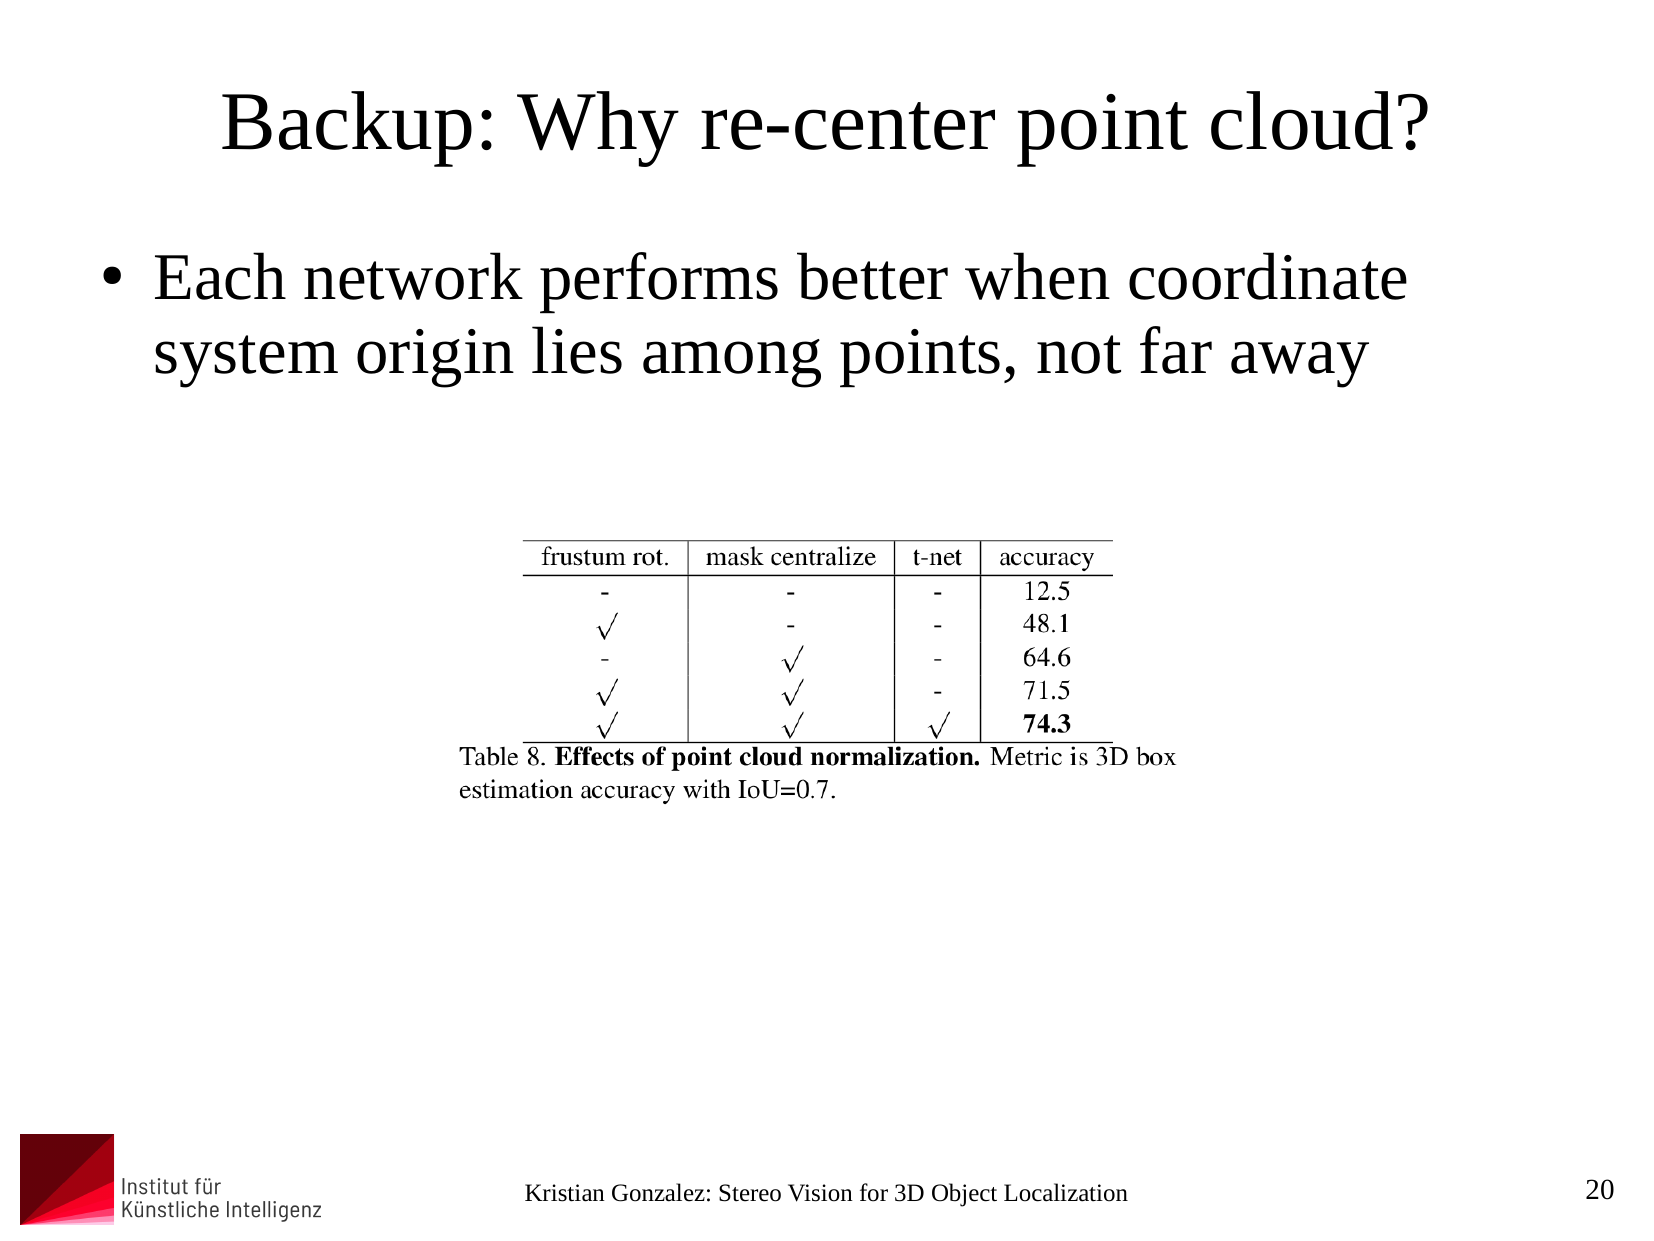

# Backup: Why re-center point cloud?
Each network performs better when coordinate system origin lies among points, not far away
20
Kristian Gonzalez: Stereo Vision for 3D Object Localization